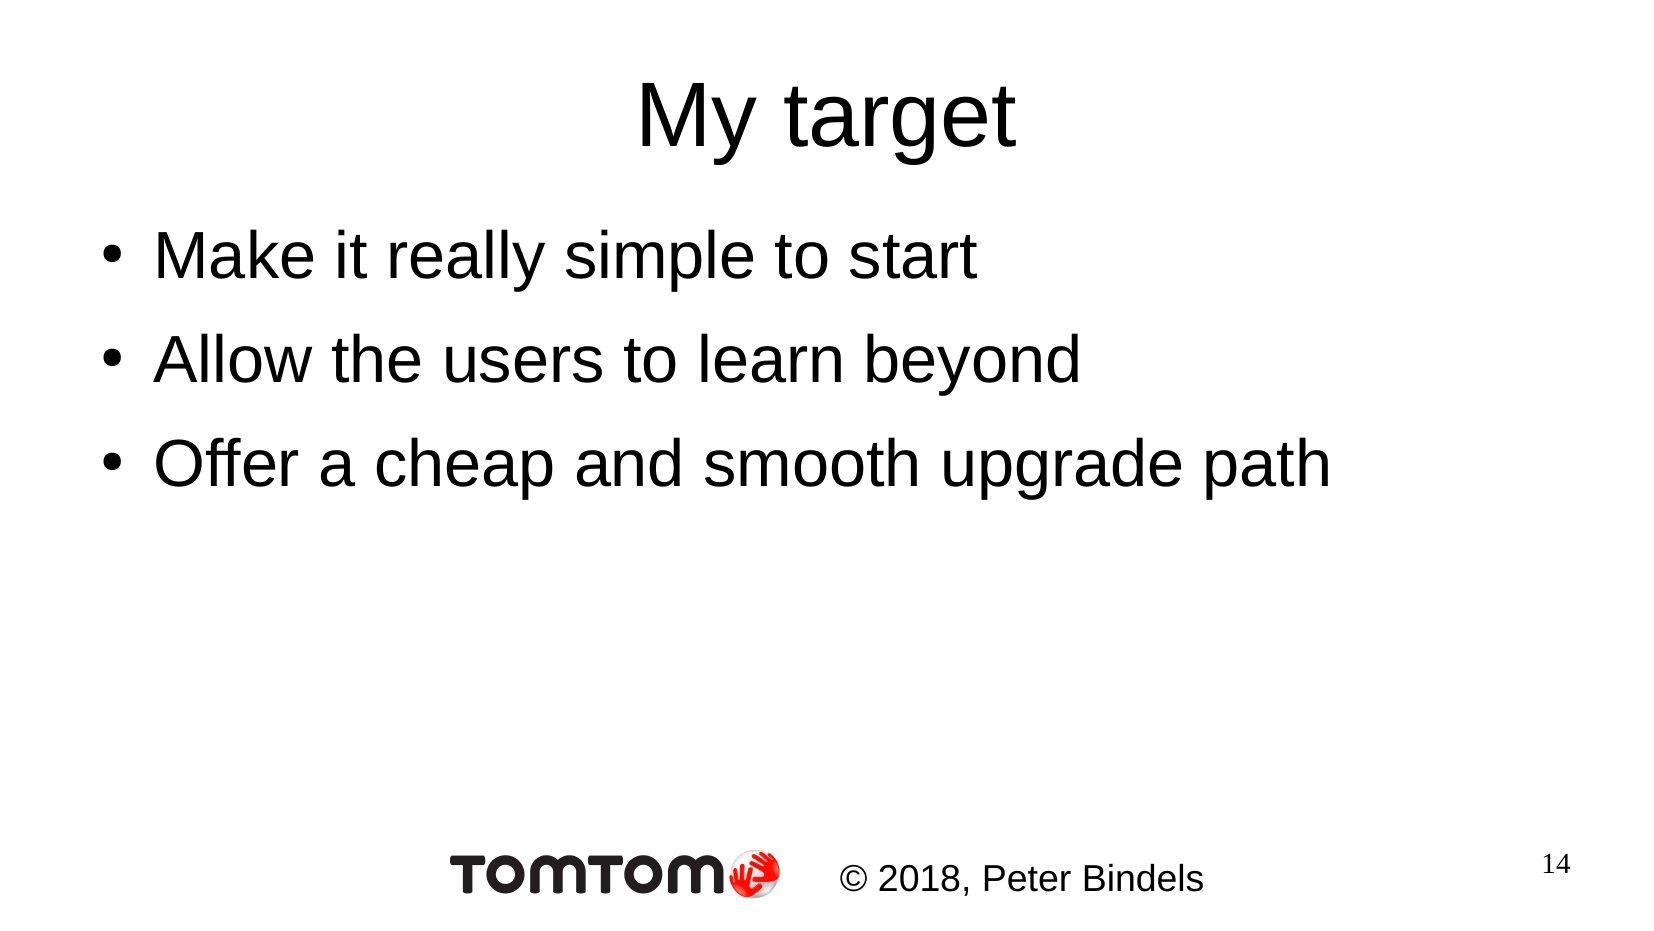

# My target
Make it really simple to start
Allow the users to learn beyond
Offer a cheap and smooth upgrade path
14